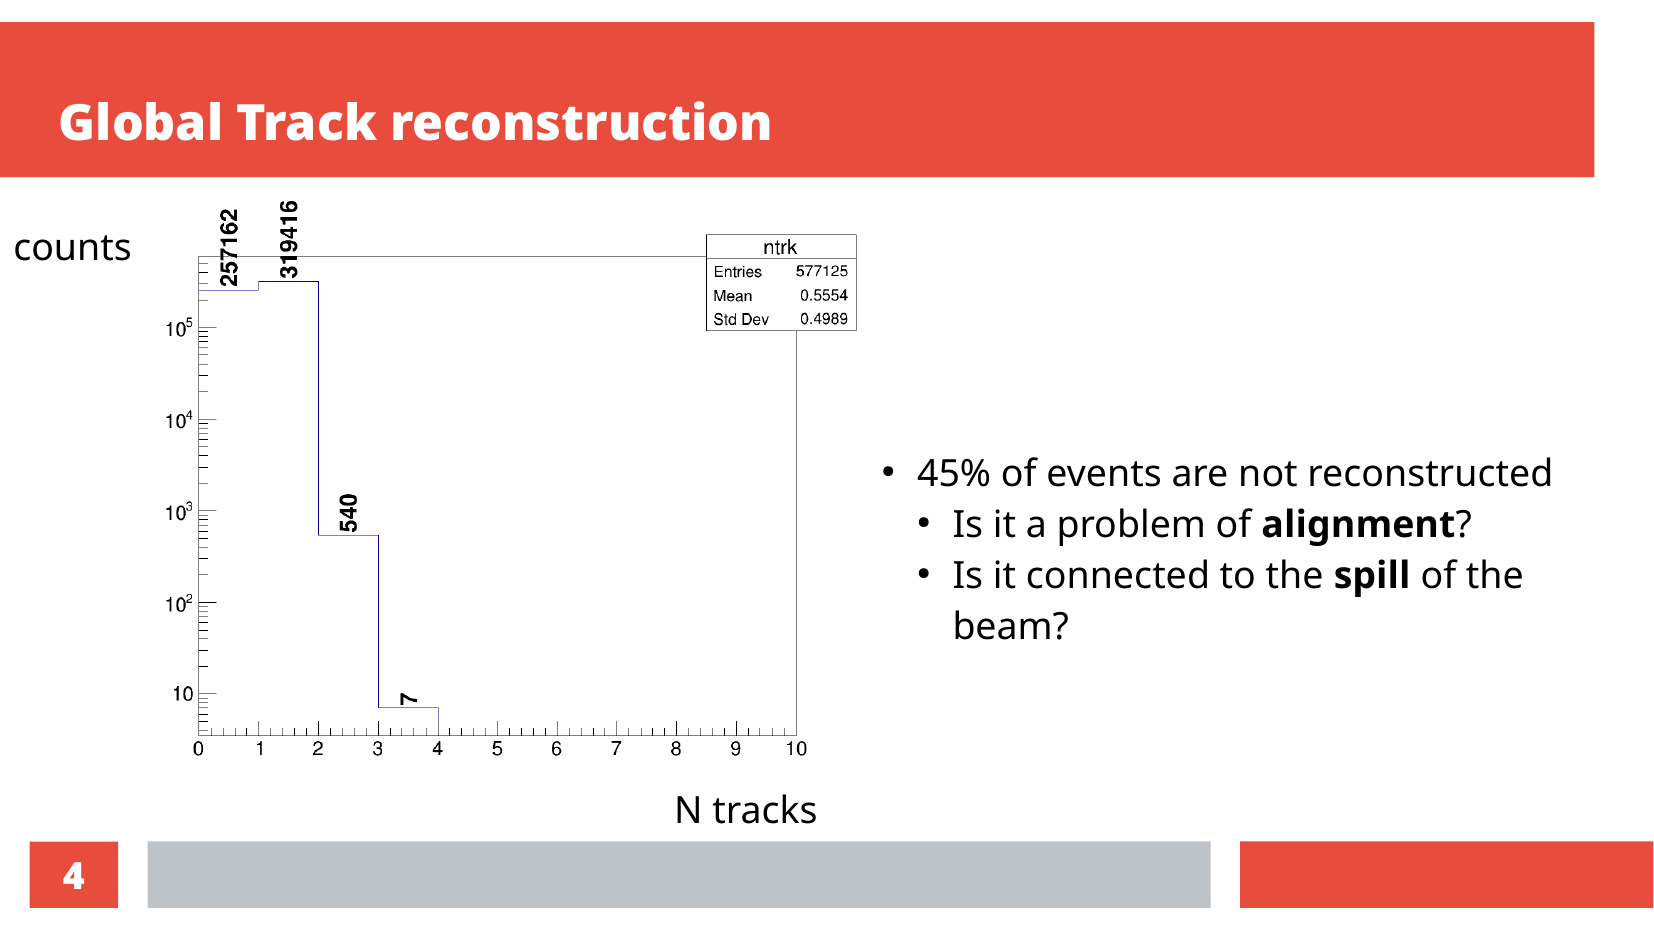

# Global Track reconstruction
counts
45% of events are not reconstructed
Is it a problem of alignment?
Is it connected to the spill of the
beam?
N tracks
4